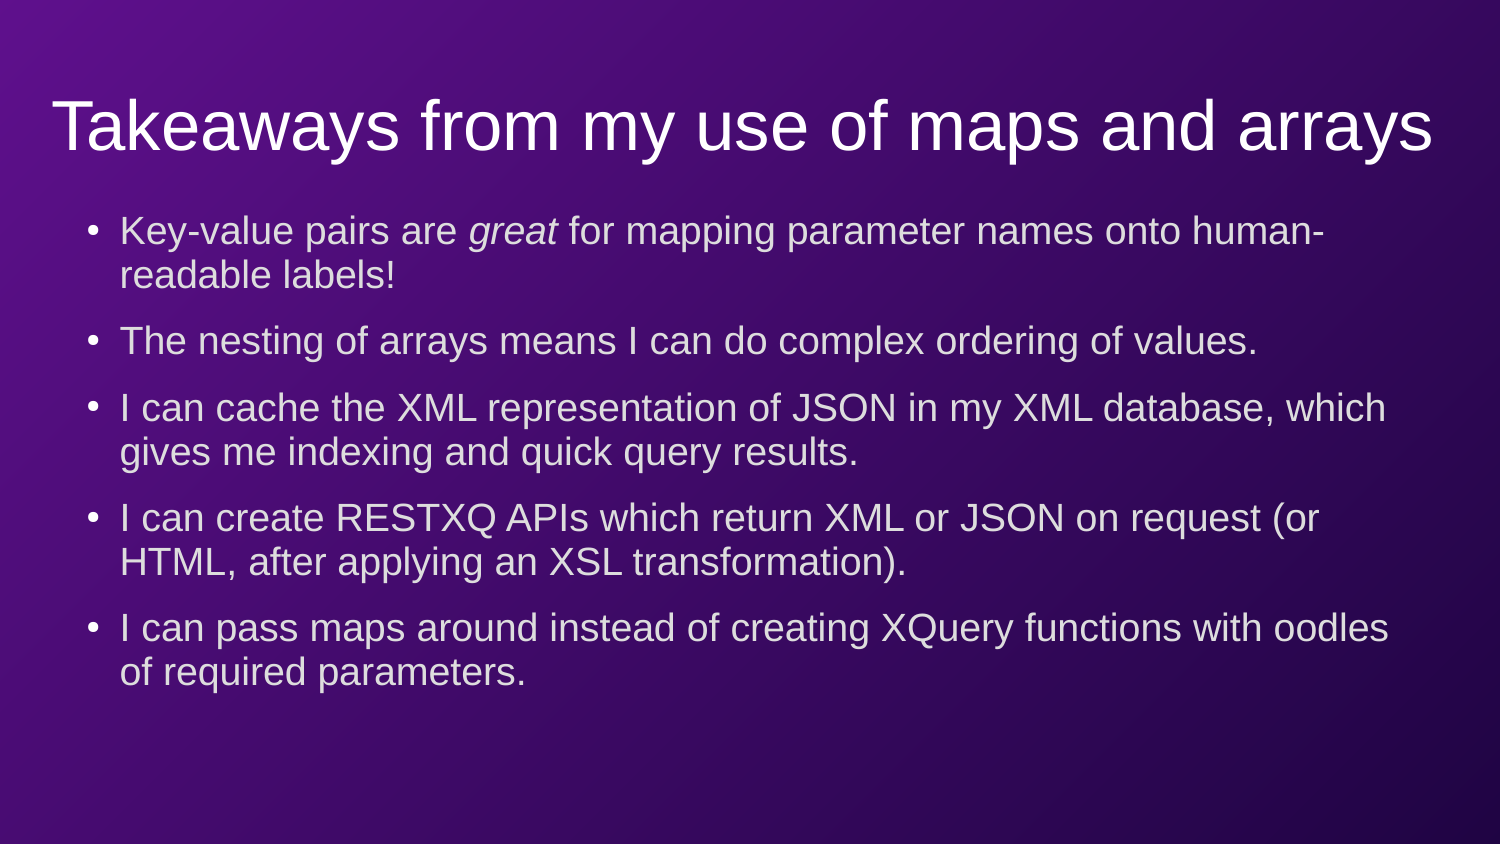

# Takeaways from my use of maps and arrays
Key-value pairs are great for mapping parameter names onto human-readable labels!
The nesting of arrays means I can do complex ordering of values.
I can cache the XML representation of JSON in my XML database, which gives me indexing and quick query results.
I can create RESTXQ APIs which return XML or JSON on request (or HTML, after applying an XSL transformation).
I can pass maps around instead of creating XQuery functions with oodles of required parameters.